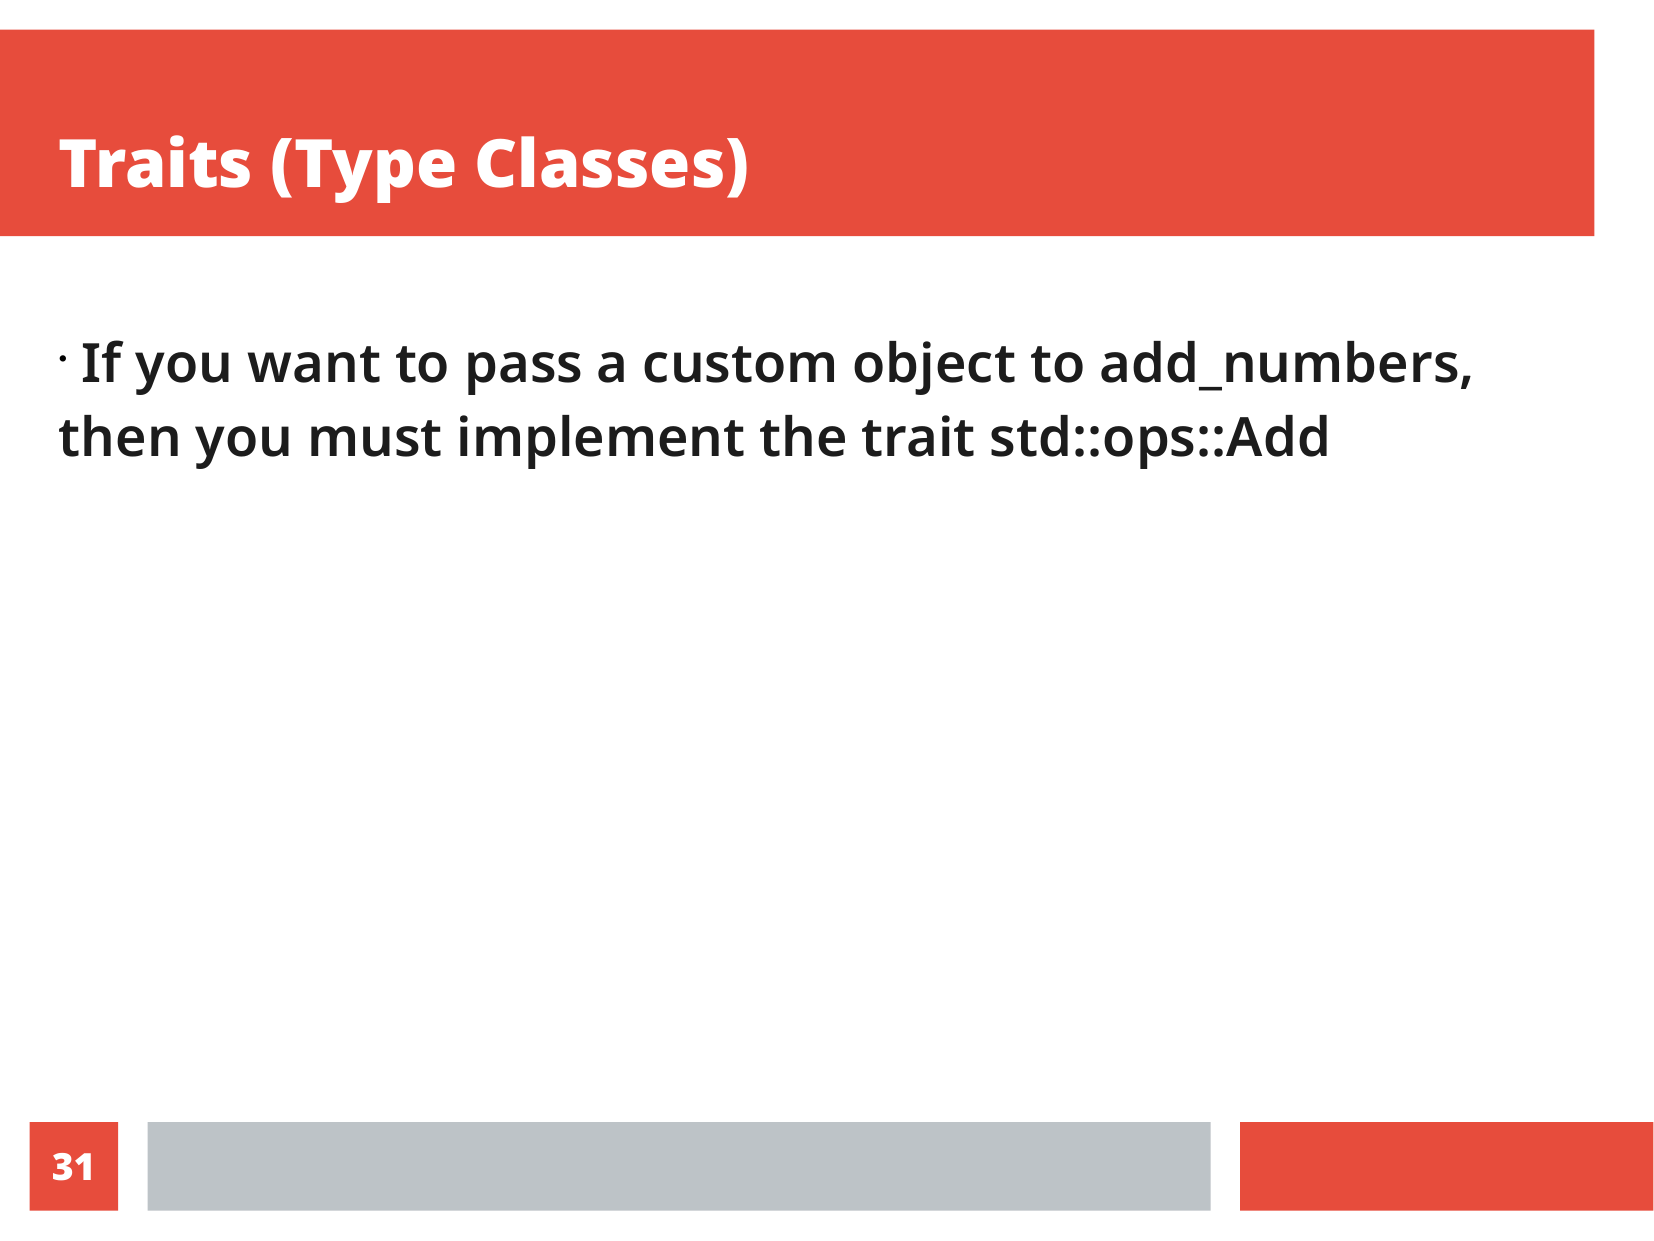

# Traits (Type Classes)
 If you want to pass a custom object to add_numbers, then you must implement the trait std::ops::Add
31